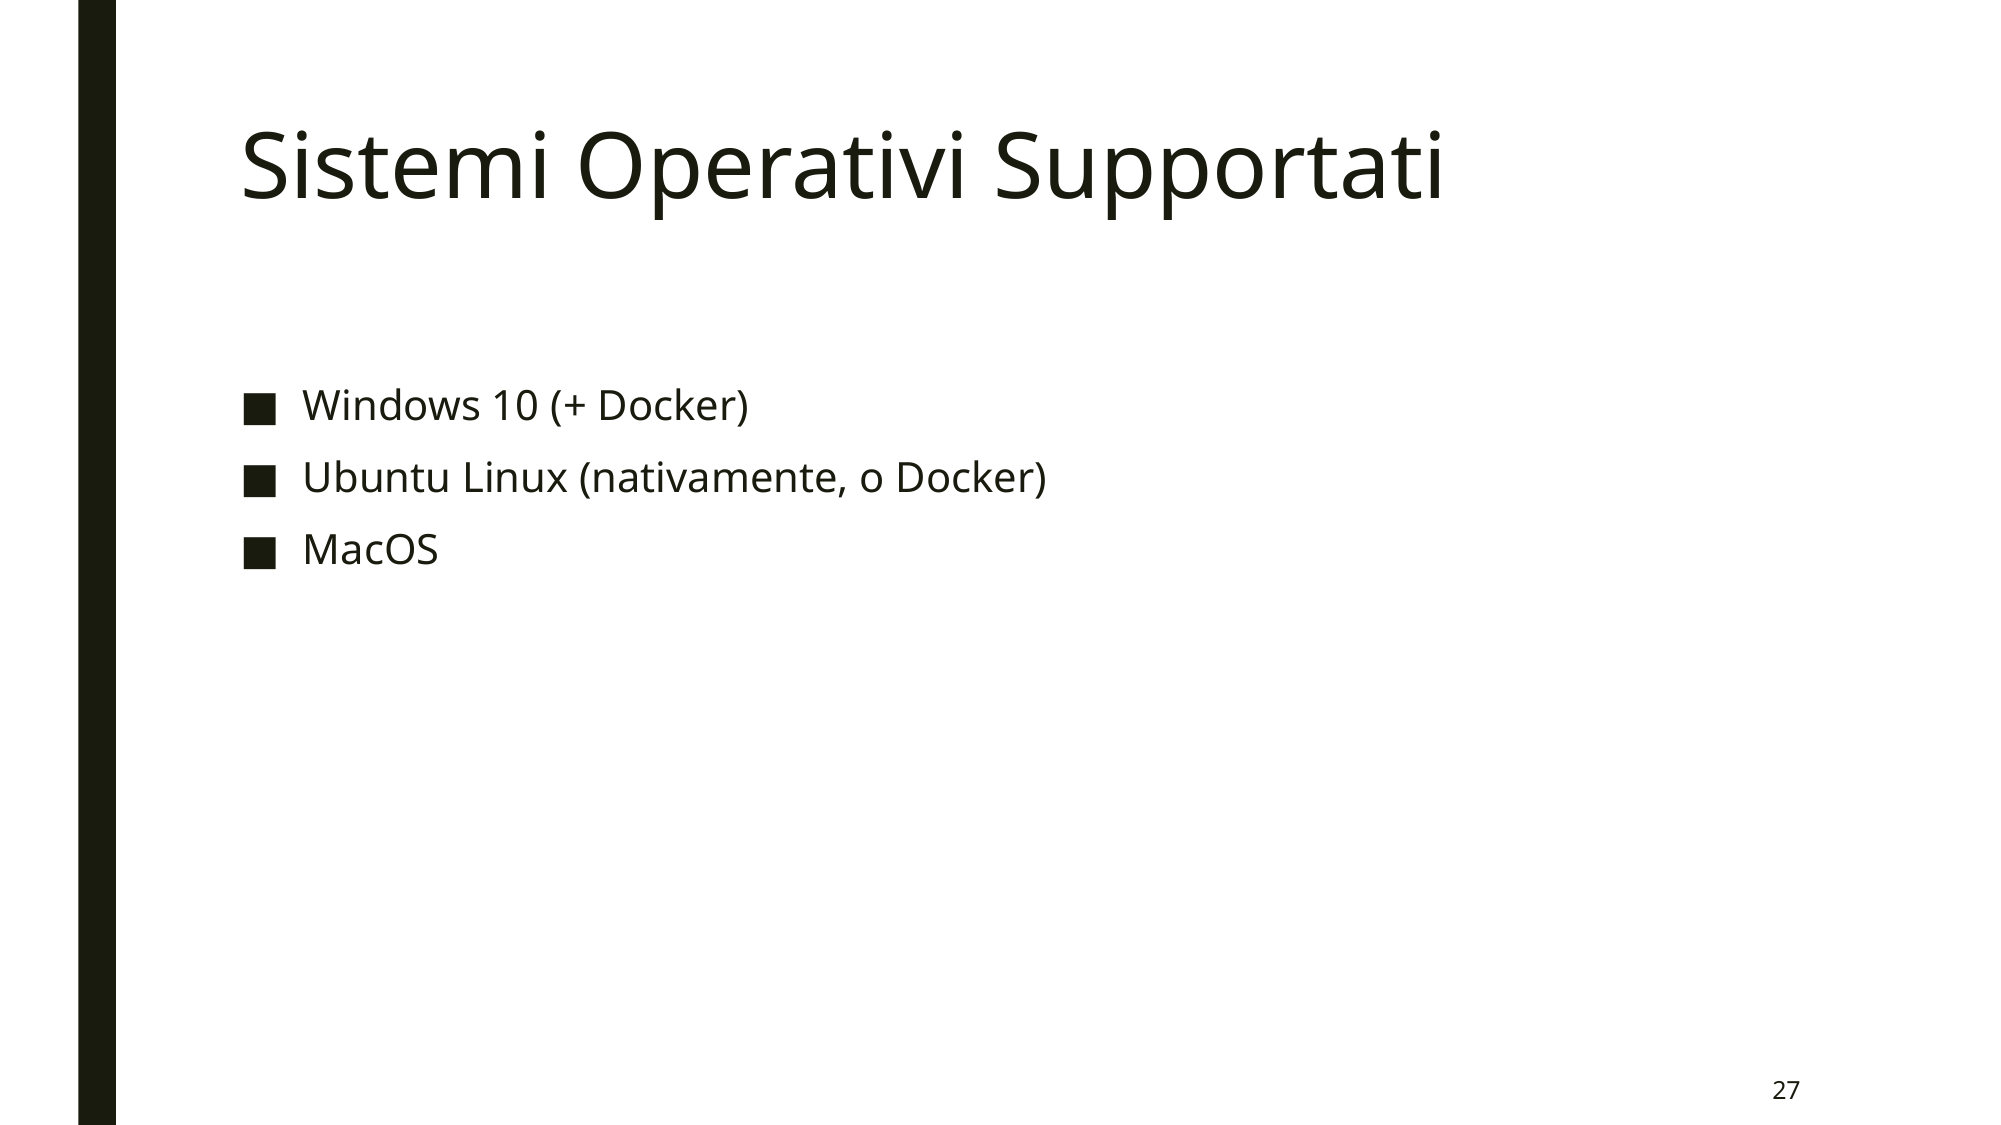

# Sistemi Operativi Supportati
Windows 10 (+ Docker)
Ubuntu Linux (nativamente, o Docker)
MacOS